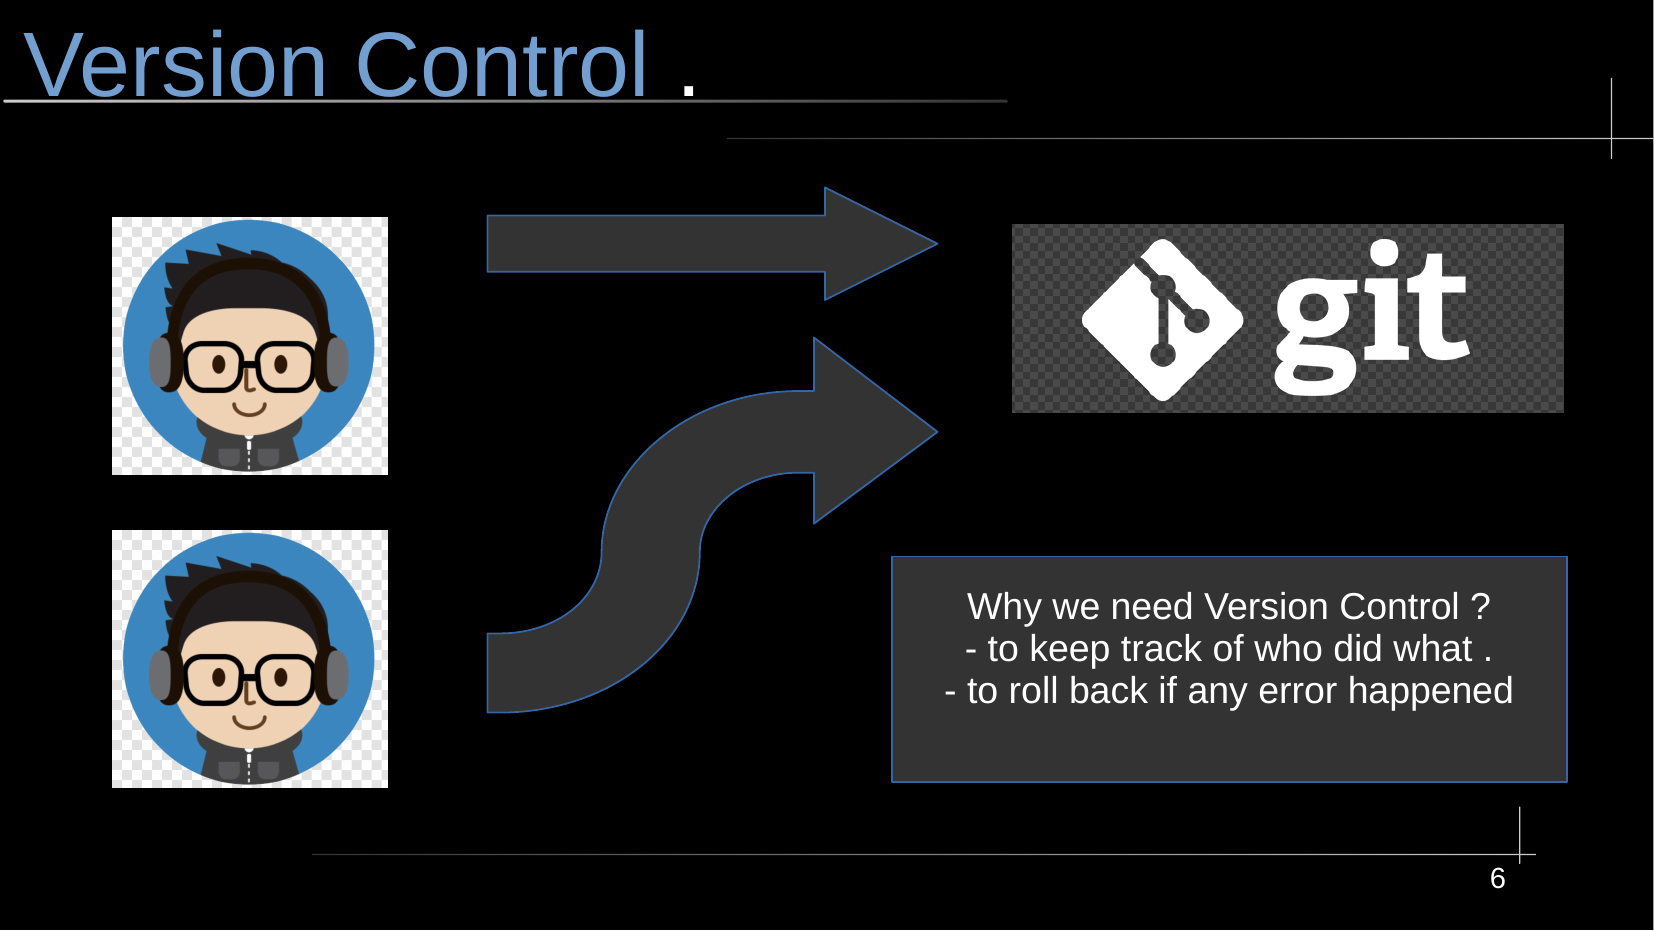

# Version Control .
Why we need Version Control ?
- to keep track of who did what .
- to roll back if any error happened
6